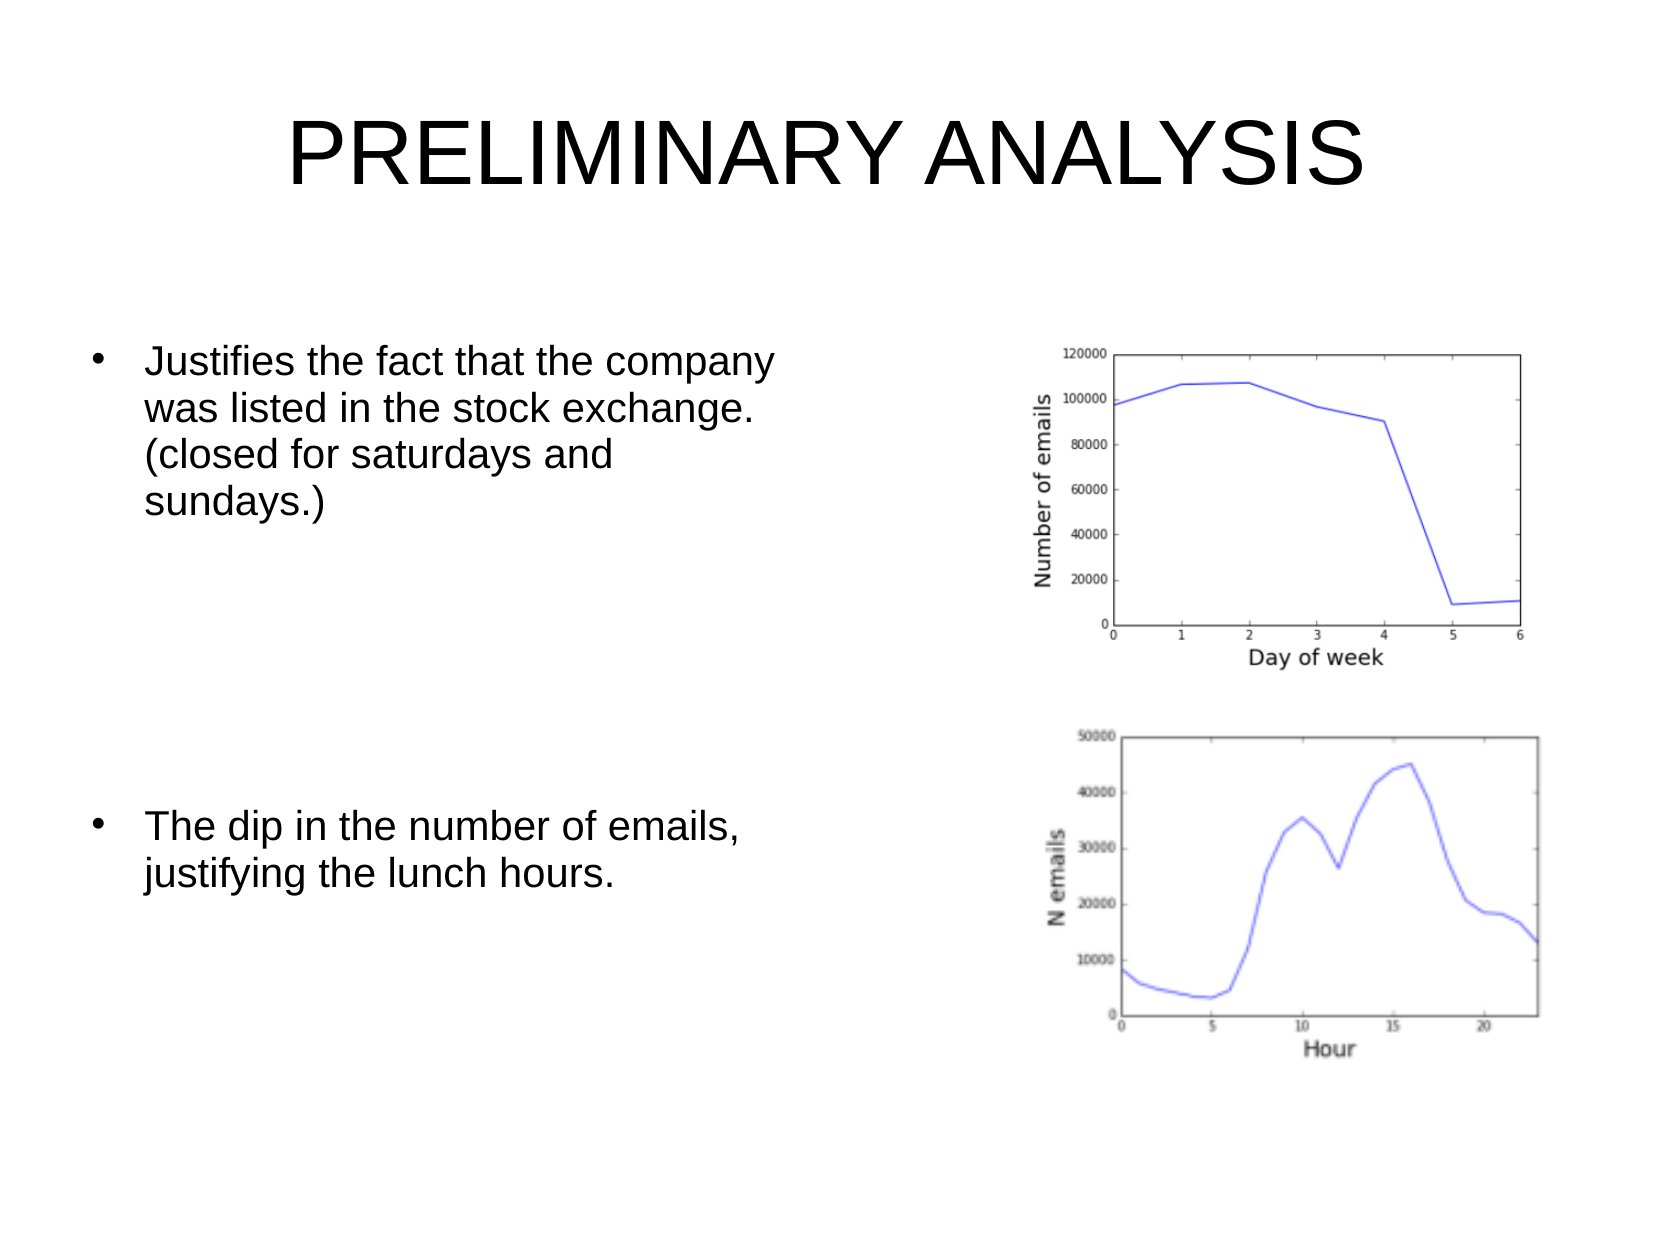

# PRELIMINARY ANALYSIS
Justifies the fact that the company was listed in the stock exchange.(closed for saturdays and sundays.)
The dip in the number of emails, justifying the lunch hours.